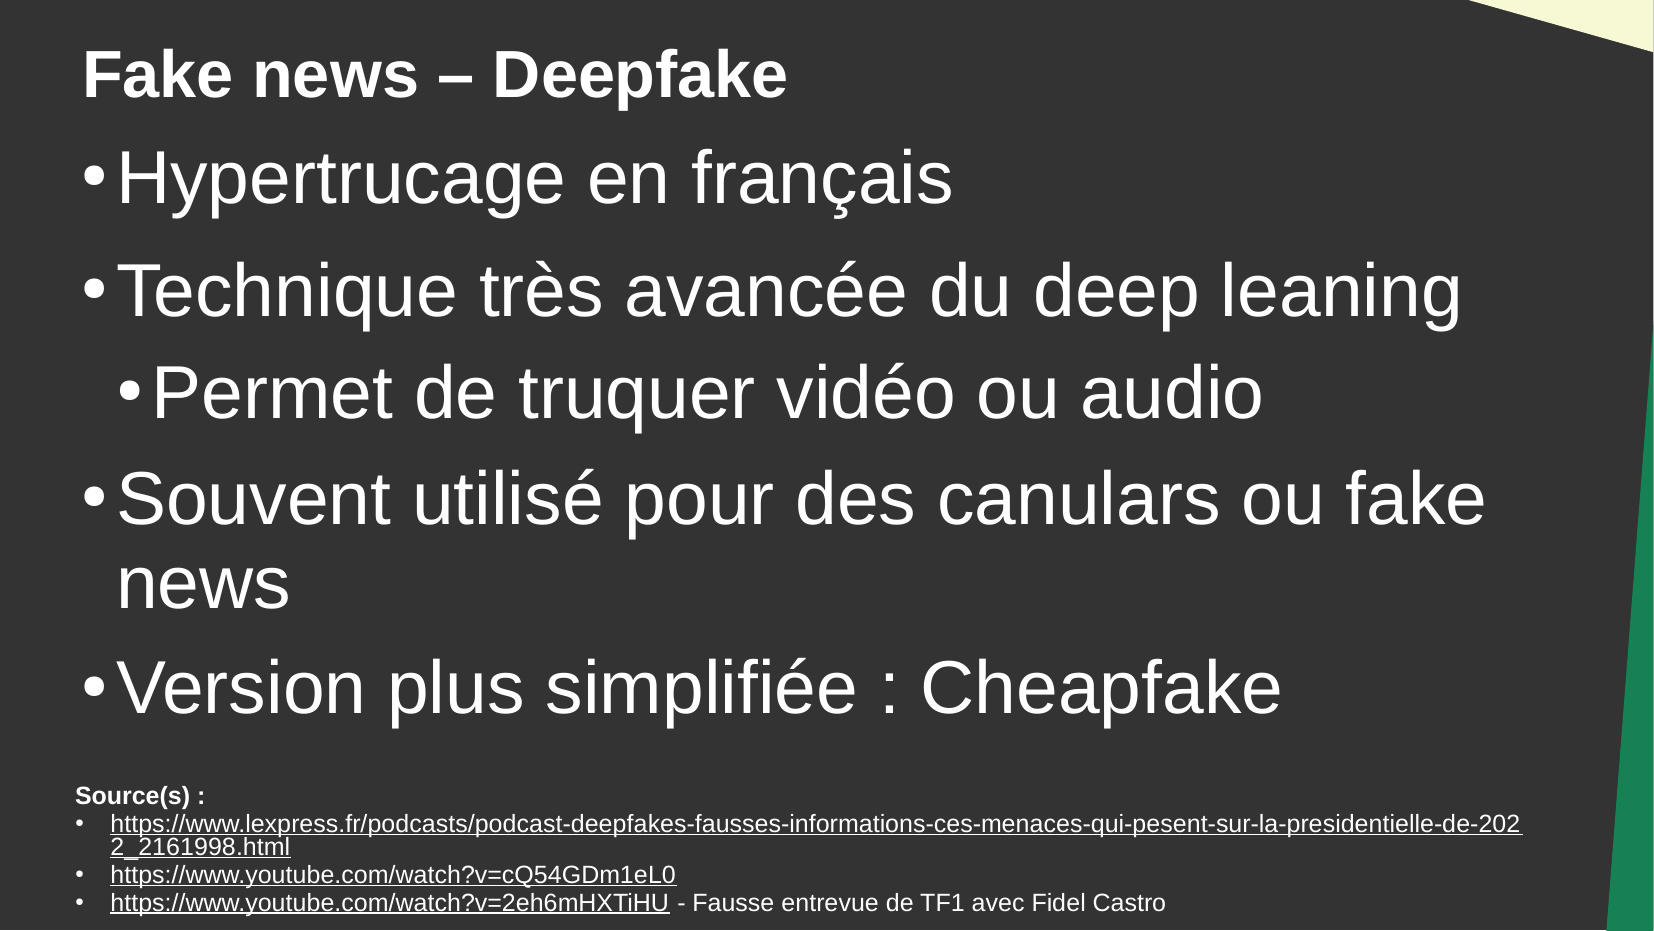

# Fake news – Deepfake
Hypertrucage en français
Technique très avancée du deep leaning
Permet de truquer vidéo ou audio
Souvent utilisé pour des canulars ou fake news
Version plus simplifiée : Cheapfake
Source(s) :
https://www.lexpress.fr/podcasts/podcast-deepfakes-fausses-informations-ces-menaces-qui-pesent-sur-la-presidentielle-de-2022_2161998.html
https://www.youtube.com/watch?v=cQ54GDm1eL0
https://www.youtube.com/watch?v=2eh6mHXTiHU - Fausse entrevue de TF1 avec Fidel Castro